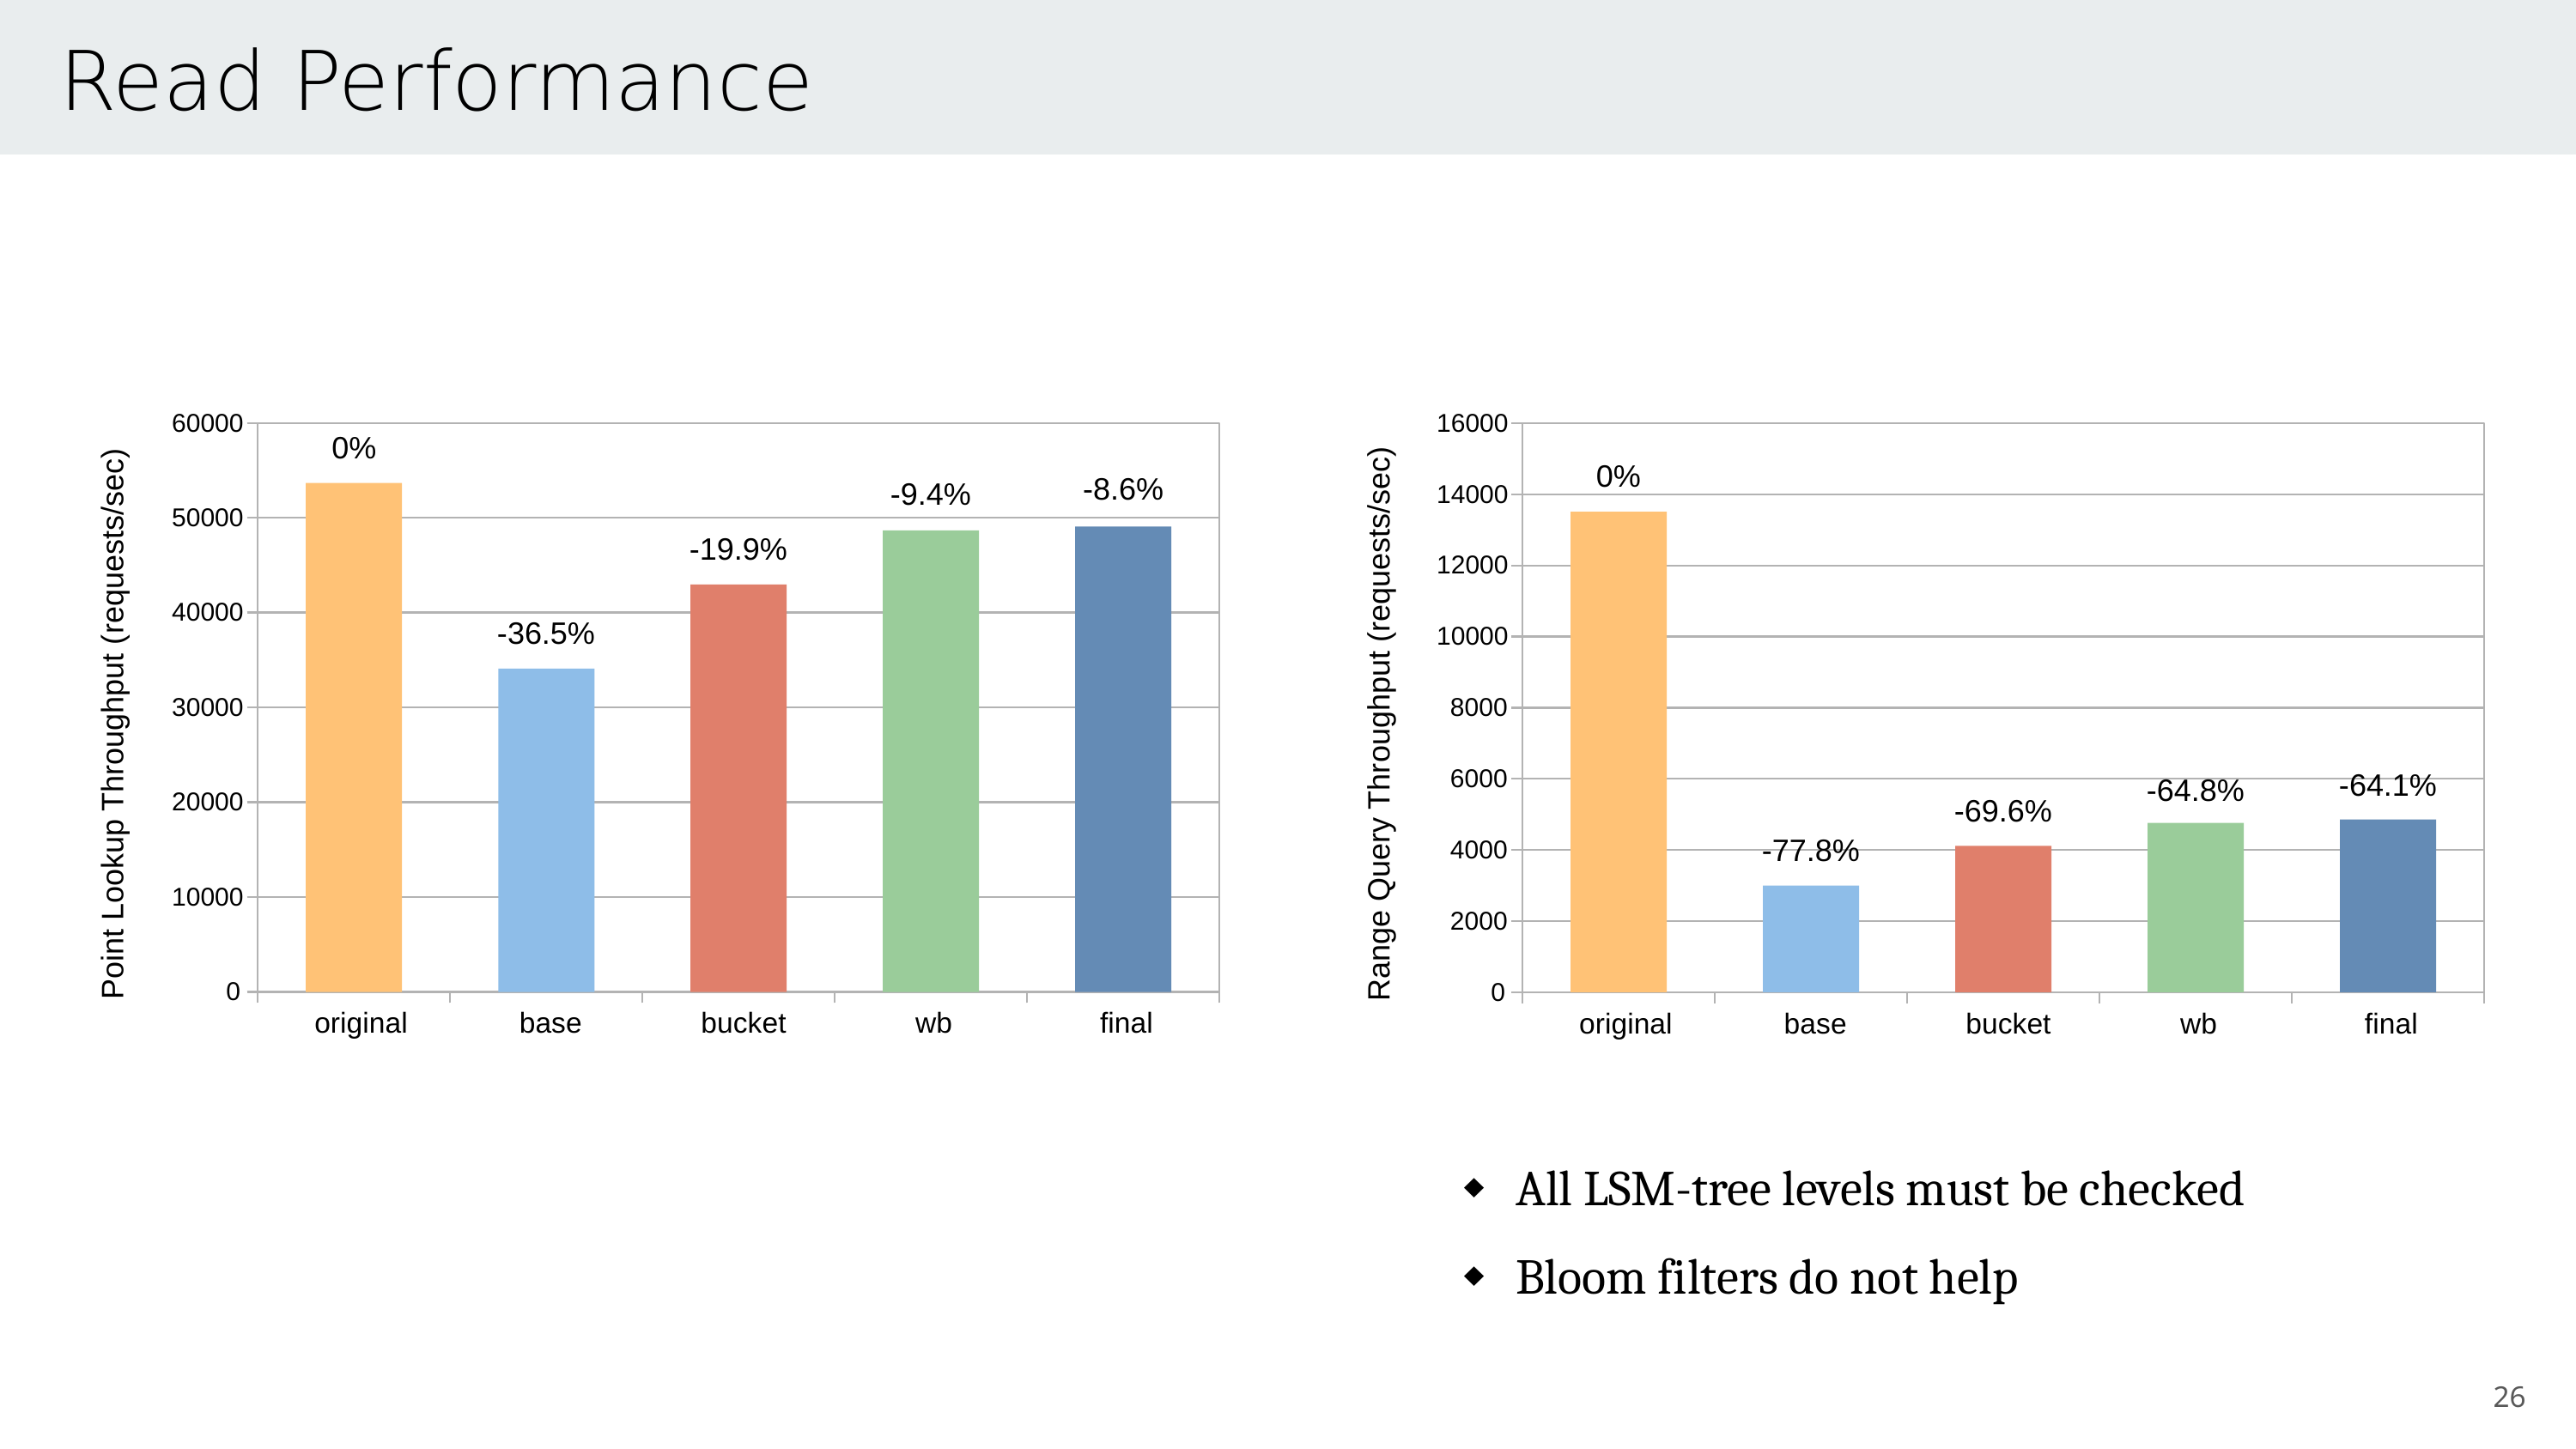

# Read Performance
All LSM-tree levels must be checked
Bloom filters do not help
26